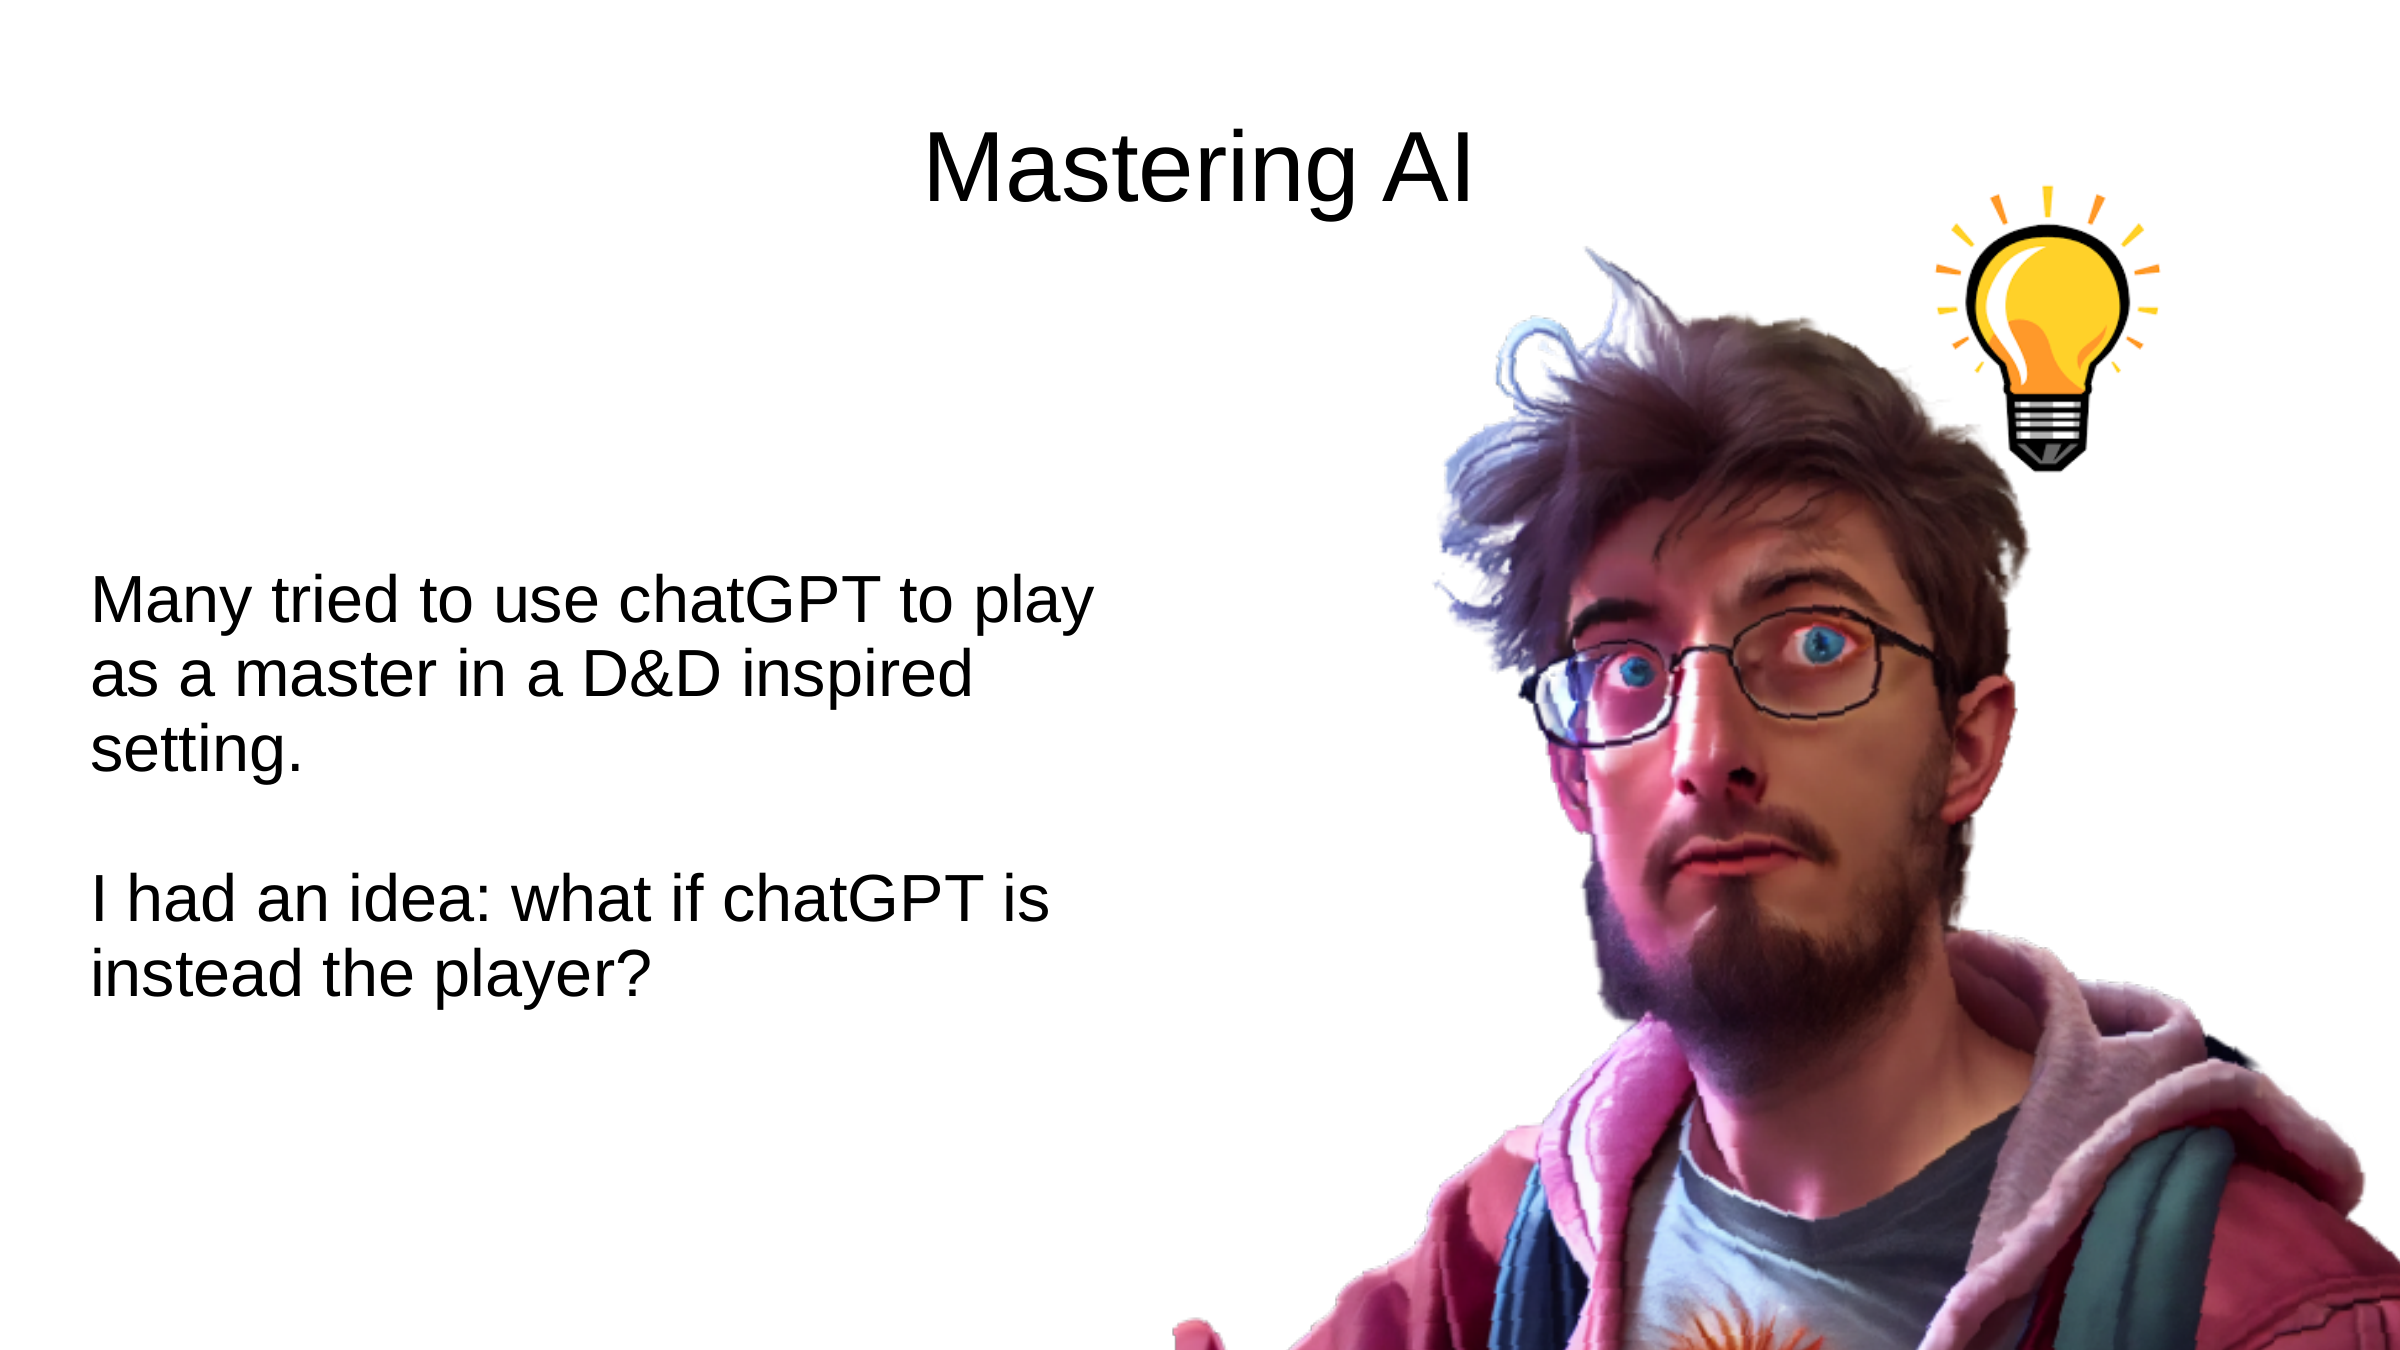

# Mastering AI
Many tried to use chatGPT to play as a master in a D&D inspired setting.
I had an idea: what if chatGPT is instead the player?